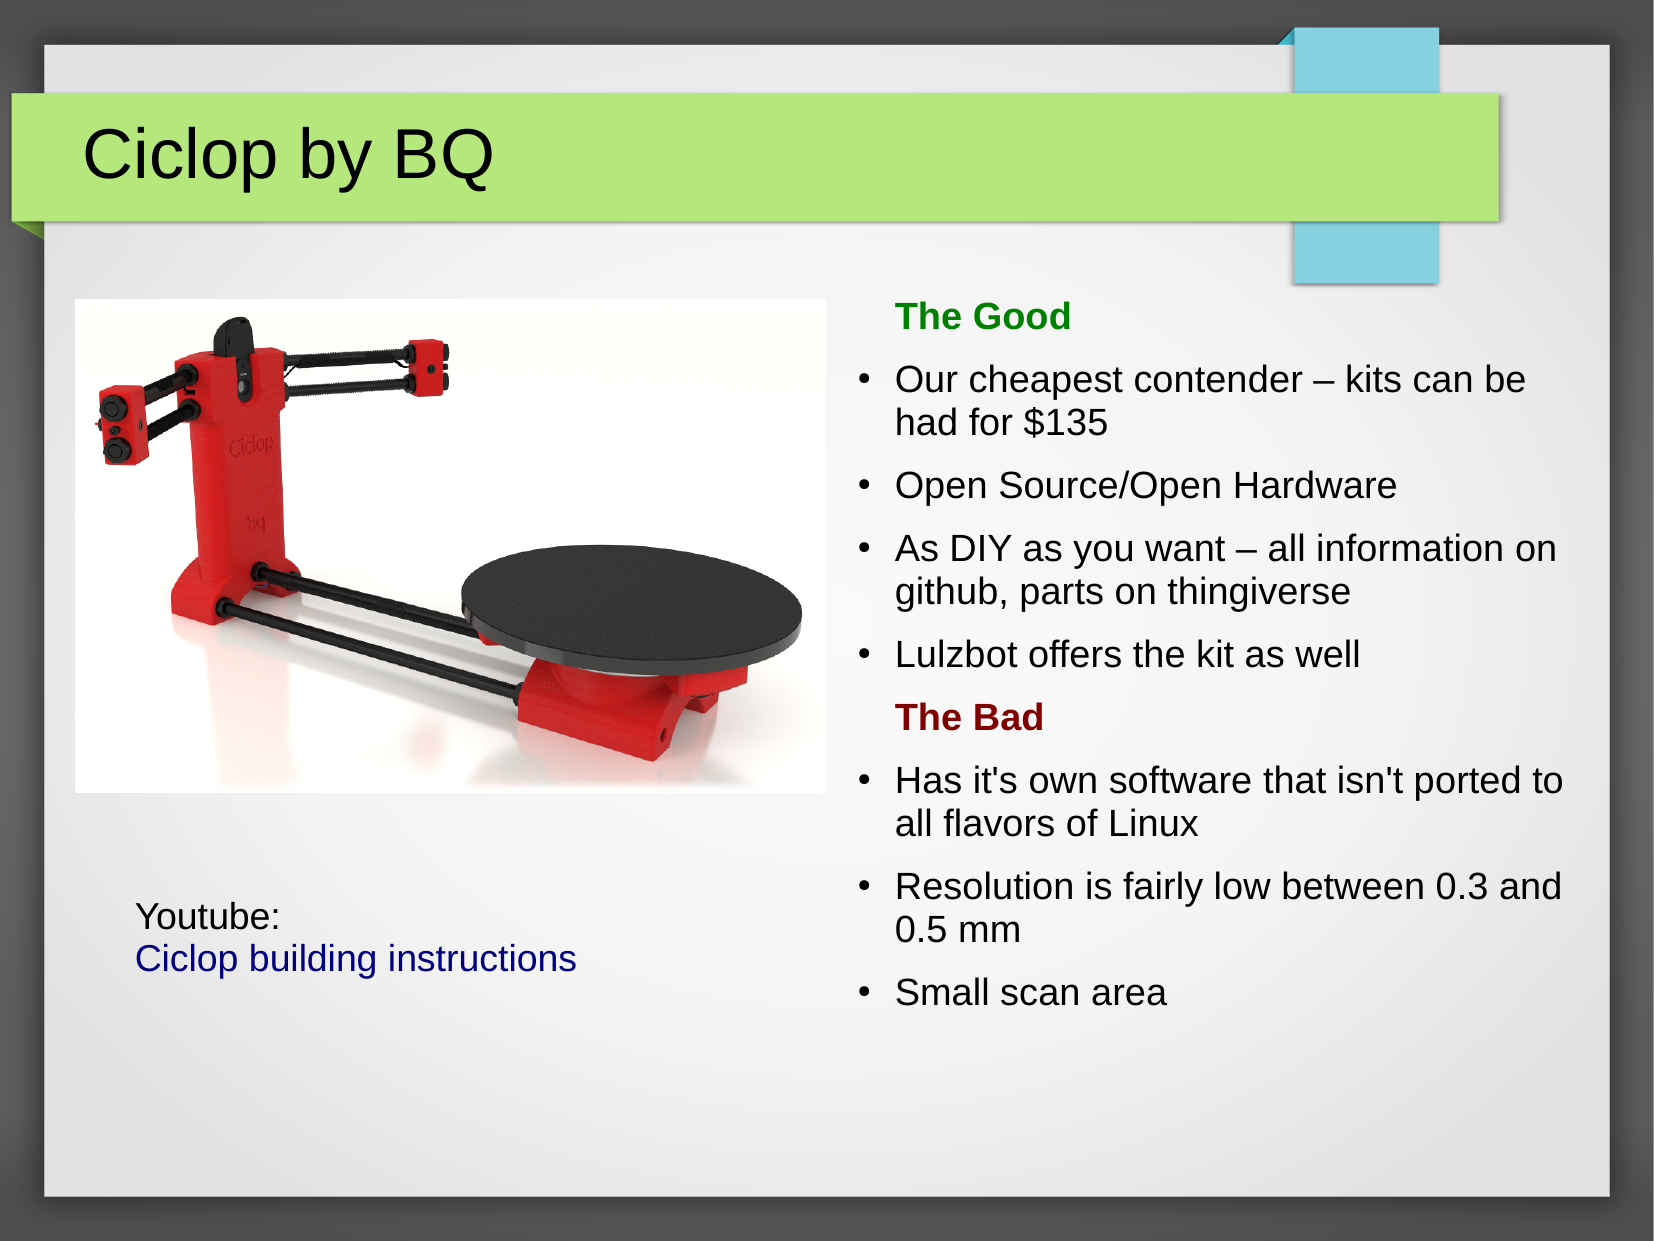

# Ciclop by BQ
The Good
Our cheapest contender – kits can be had for $135
Open Source/Open Hardware
As DIY as you want – all information on github, parts on thingiverse
Lulzbot offers the kit as well
The Bad
Has it's own software that isn't ported to all flavors of Linux
Resolution is fairly low between 0.3 and 0.5 mm
Small scan area
Youtube: Ciclop building instructions